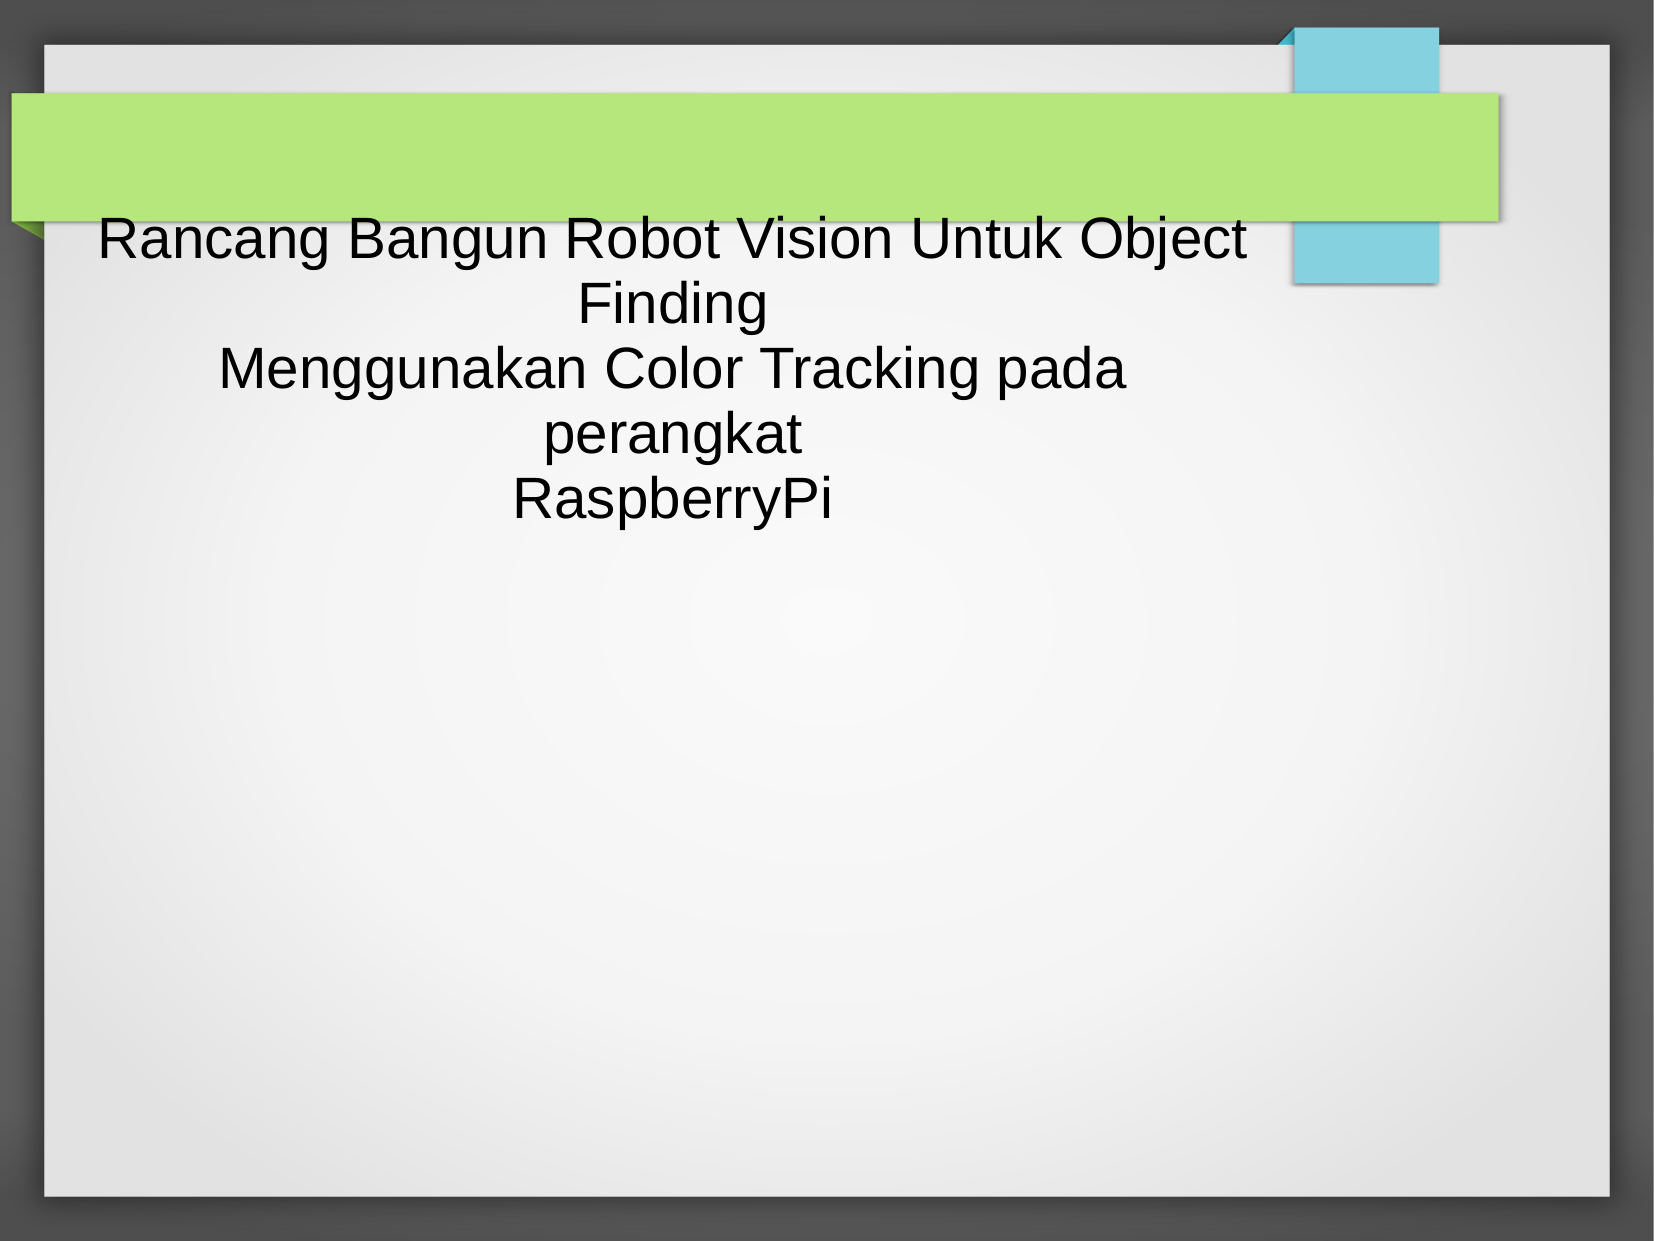

#
Rancang Bangun Robot Vision Untuk Object Finding
Menggunakan Color Tracking pada perangkat
RaspberryPi